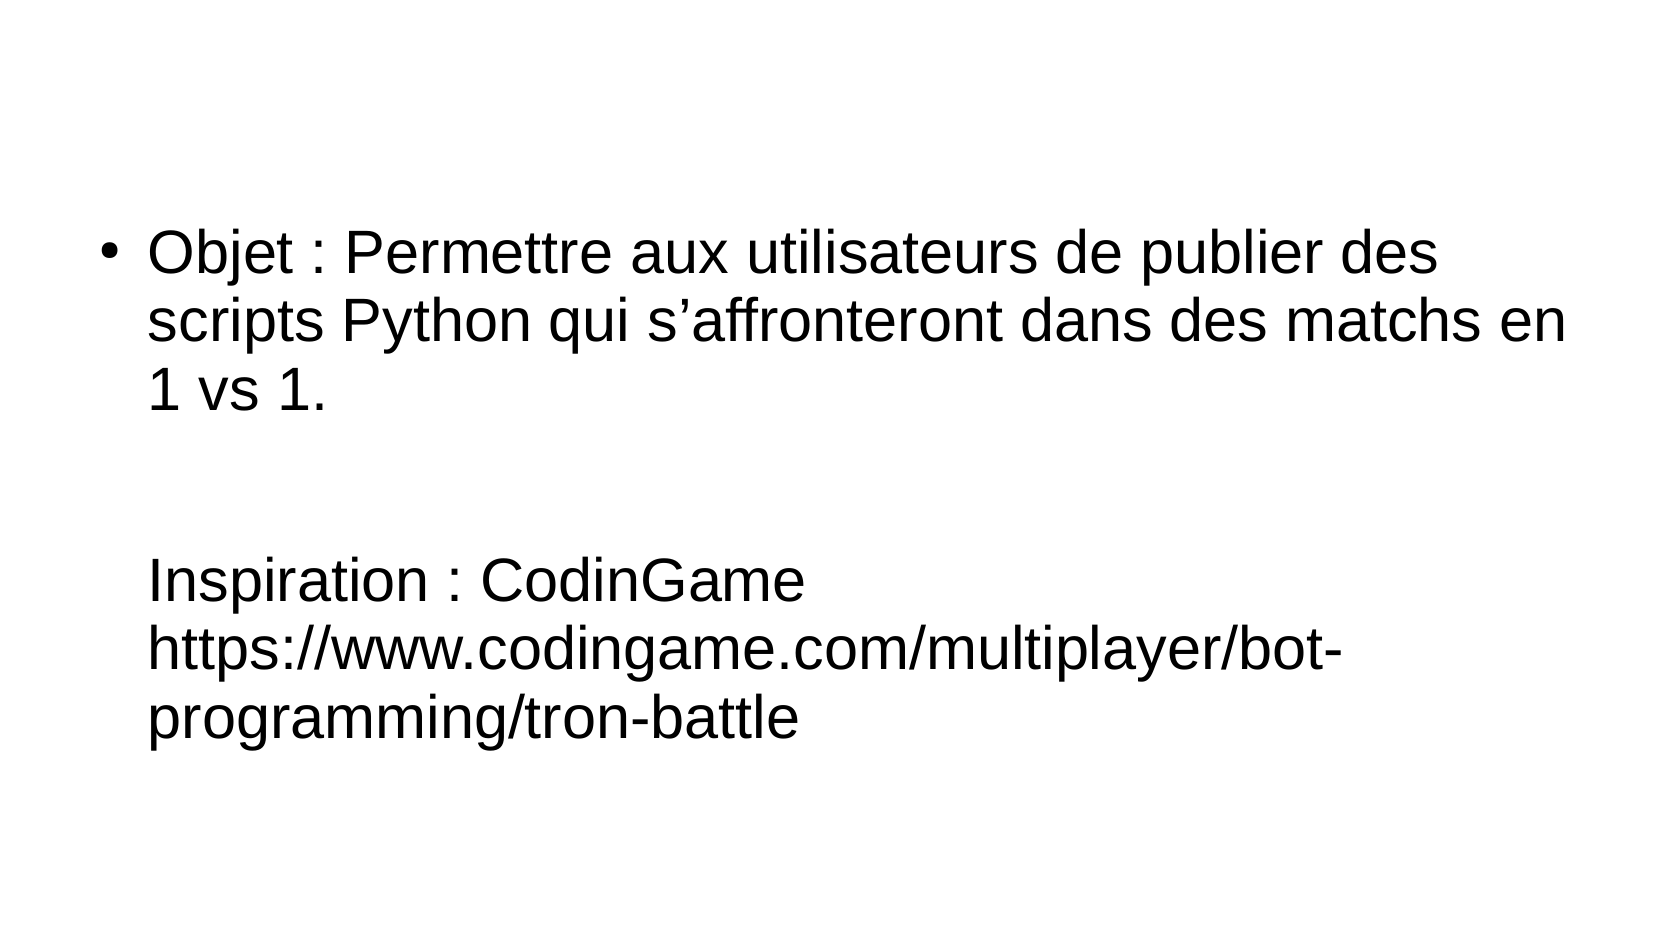

# Objet : Permettre aux utilisateurs de publier des scripts Python qui s’affronteront dans des matchs en 1 vs 1.
Inspiration : CodinGame https://www.codingame.com/multiplayer/bot-programming/tron-battle